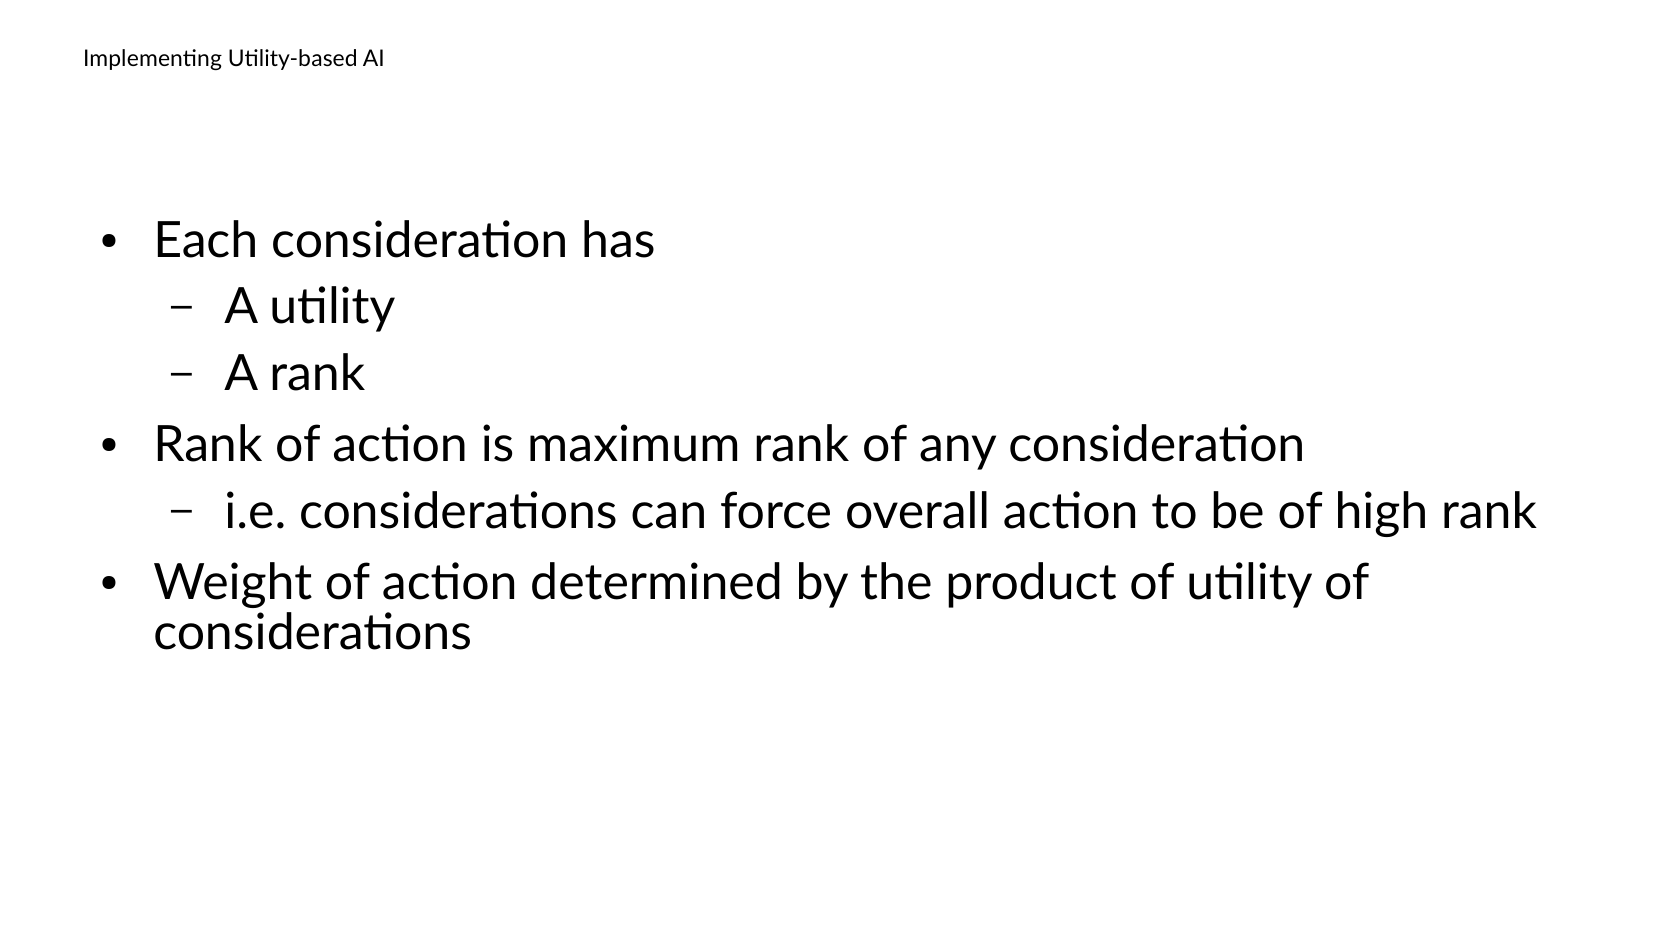

# Implementing Utility-based AI
Each consideration has
A utility
A rank
Rank of action is maximum rank of any consideration
i.e. considerations can force overall action to be of high rank
Weight of action determined by the product of utility of considerations